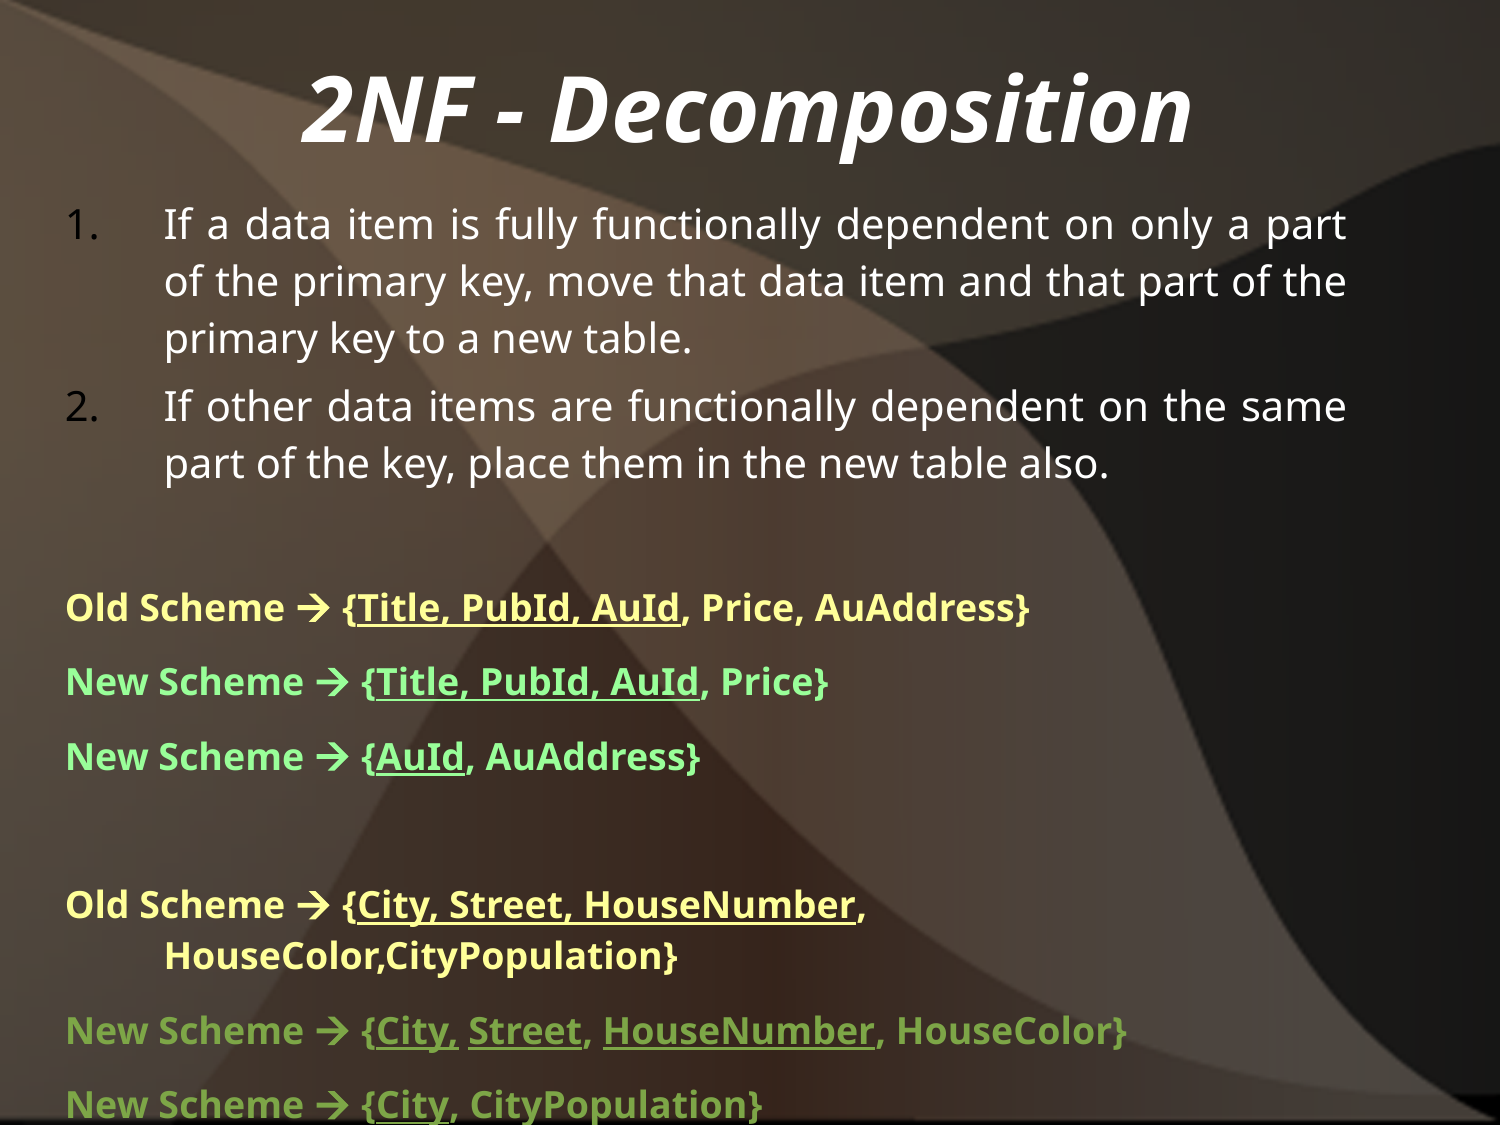

2NF - Decomposition
# If a data item is fully functionally dependent on only a part of the primary key, move that data item and that part of the primary key to a new table.
If other data items are functionally dependent on the same part of the key, place them in the new table also.
Old Scheme  {Title, PubId, AuId, Price, AuAddress}
New Scheme  {Title, PubId, AuId, Price}
New Scheme  {AuId, AuAddress}
Old Scheme  {City, Street, HouseNumber, HouseColor,CityPopulation}
New Scheme  {City, Street, HouseNumber, HouseColor}
New Scheme  {City, CityPopulation}